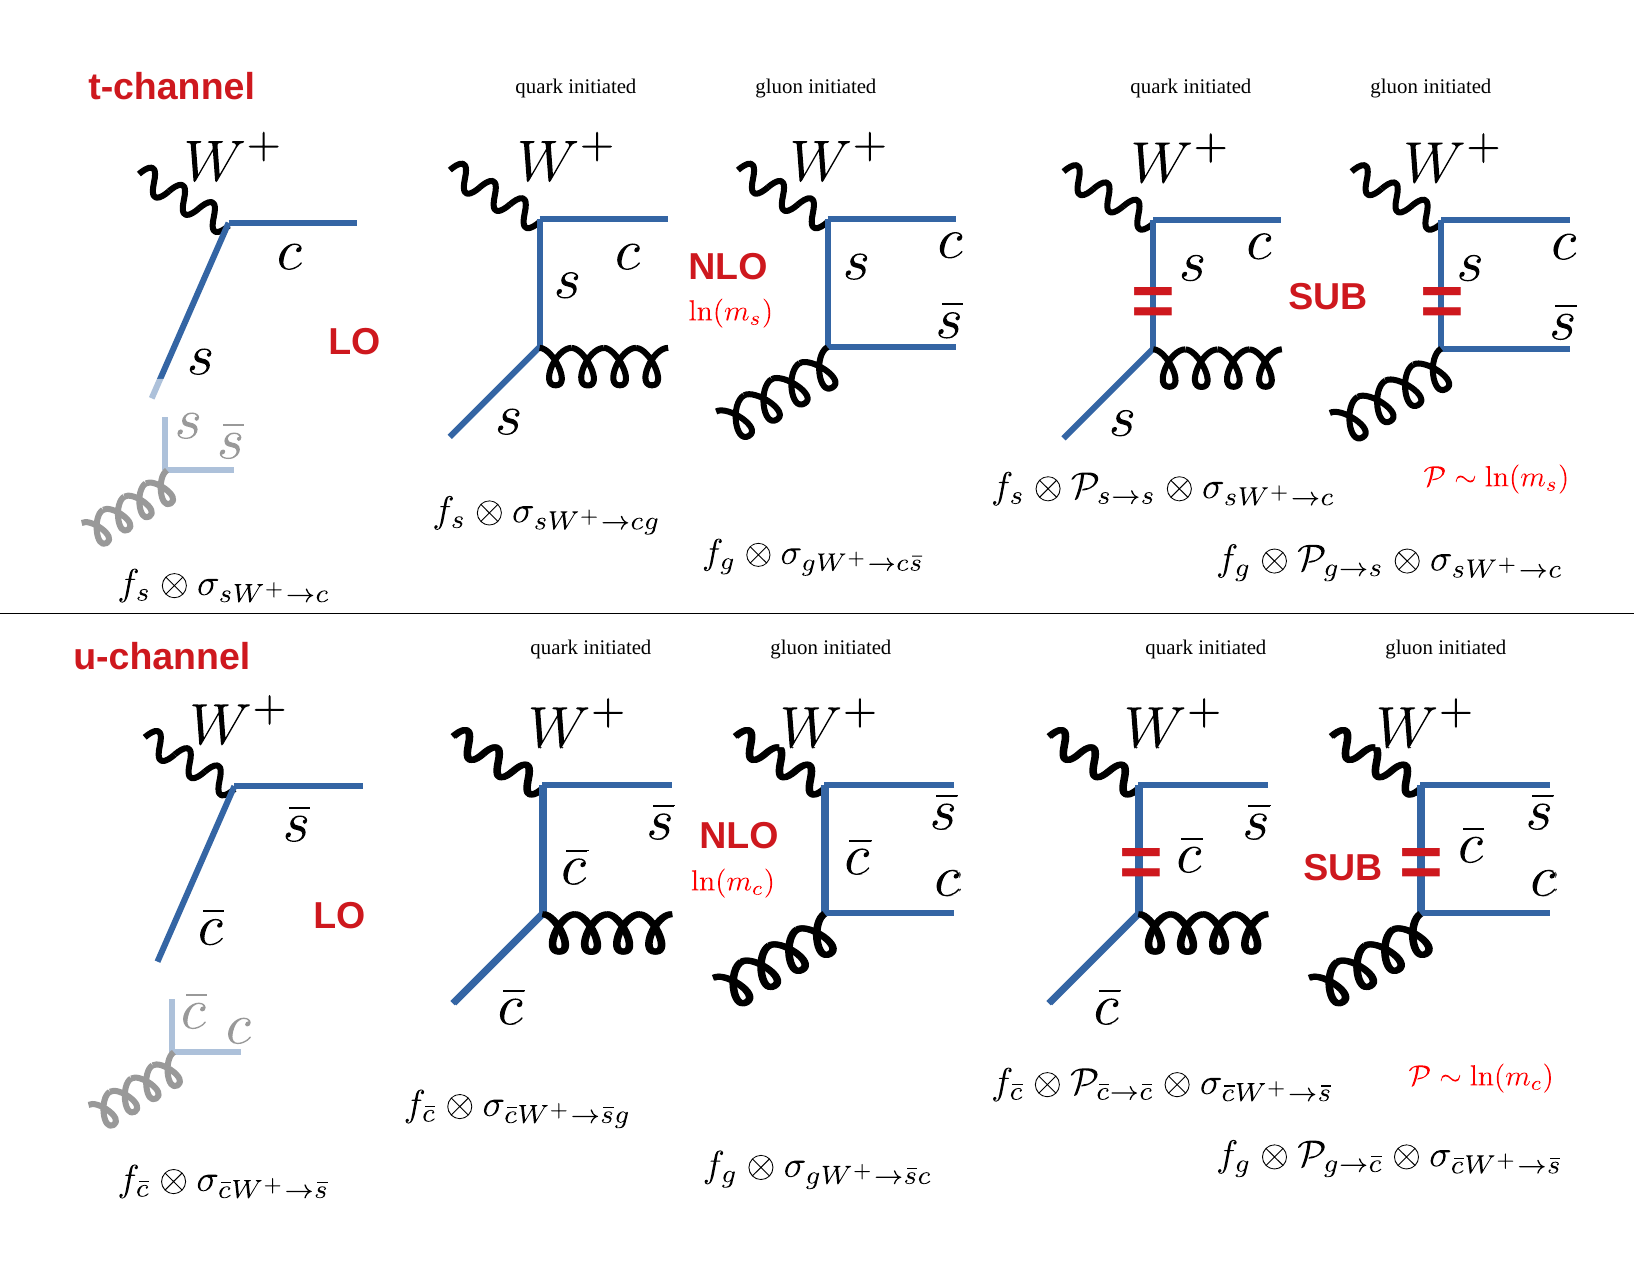

t-channel
quark initiated
gluon initiated
quark initiated
gluon initiated
NLO
=
=
SUB
LO
u-channel
quark initiated
gluon initiated
quark initiated
gluon initiated
NLO
=
=
SUB
LO